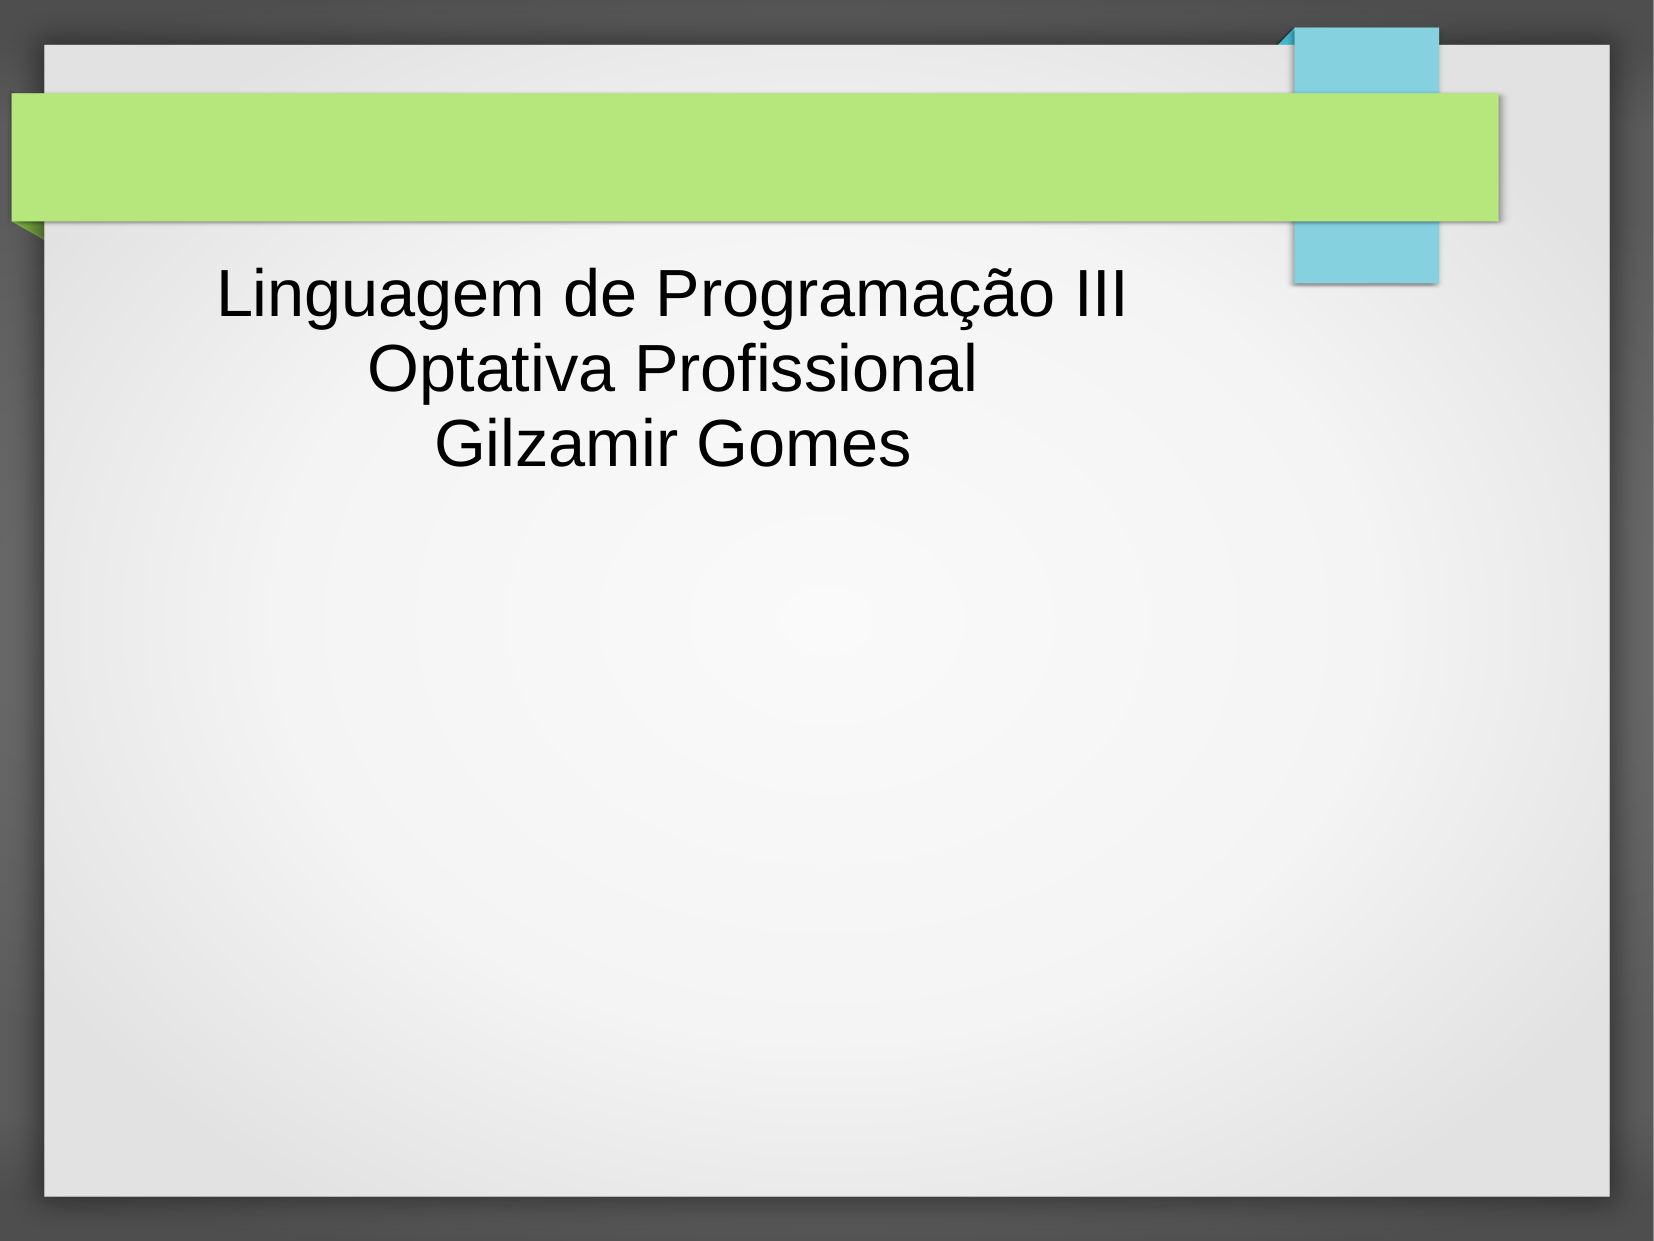

# Linguagem de Programação III
Optativa Profissional
Gilzamir Gomes